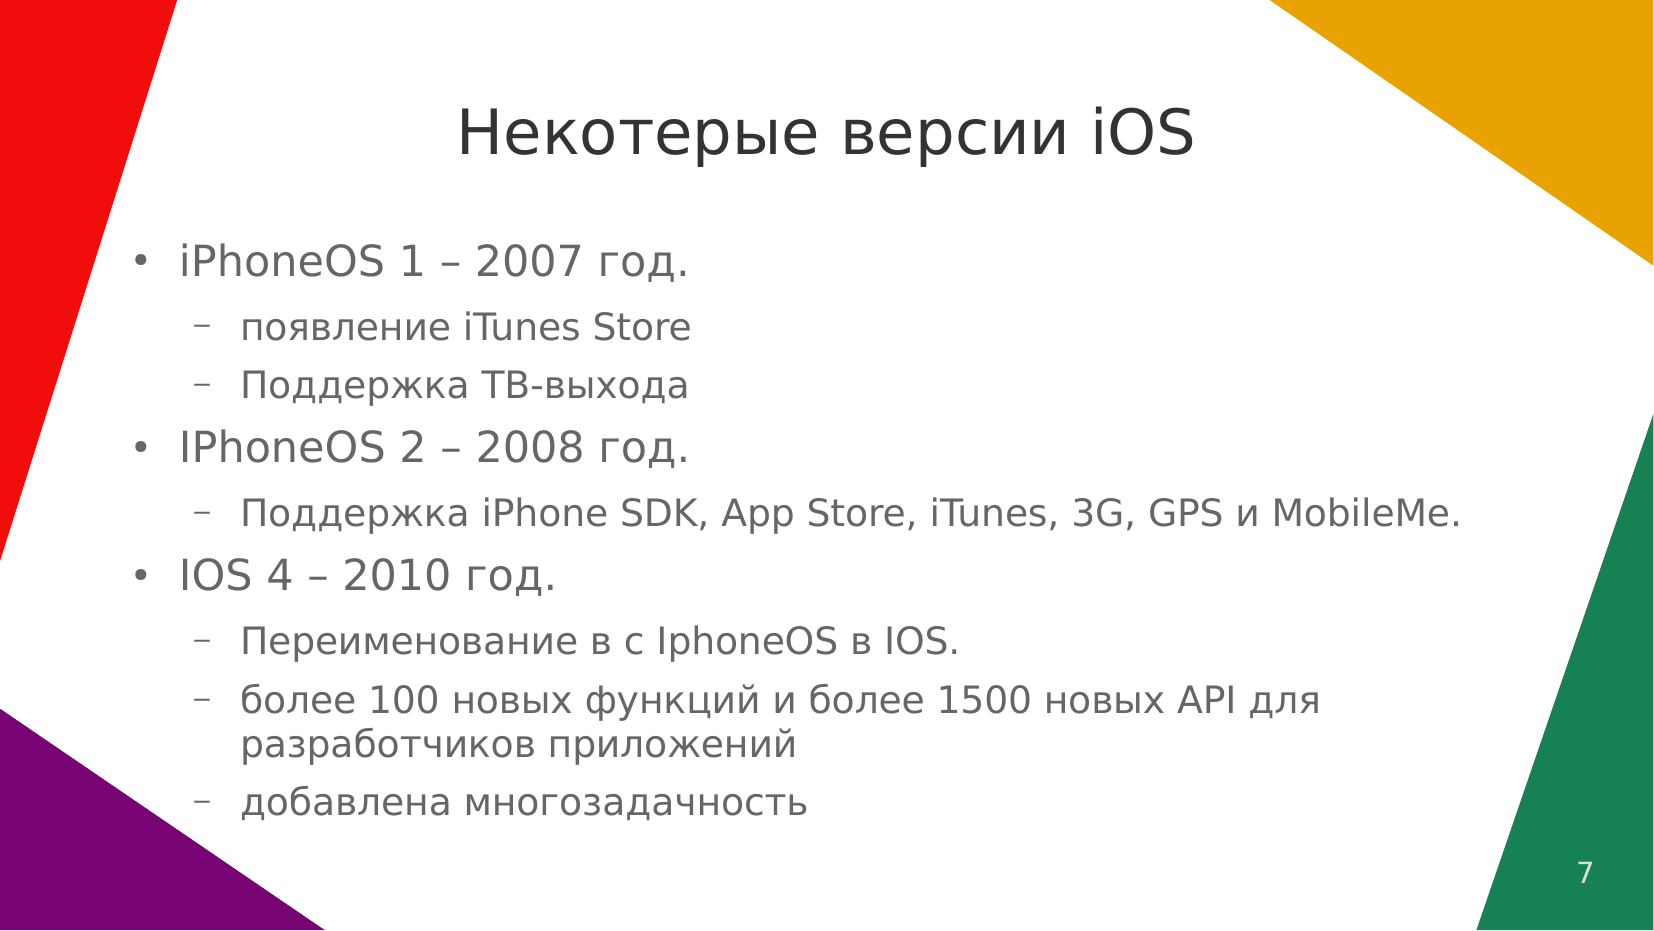

# Некотерые версии iOS
iPhoneOS 1 – 2007 год.
появление iTunes Store
Поддержка ТВ-выхода
IPhoneOS 2 – 2008 год.
Поддержка iPhone SDK, App Store, iTunes, 3G, GPS и MobileMe.
IOS 4 – 2010 год.
Переименование в с IphoneOS в IOS.
более 100 новых функций и более 1500 новых API для разработчиков приложений
добавлена многозадачность
7